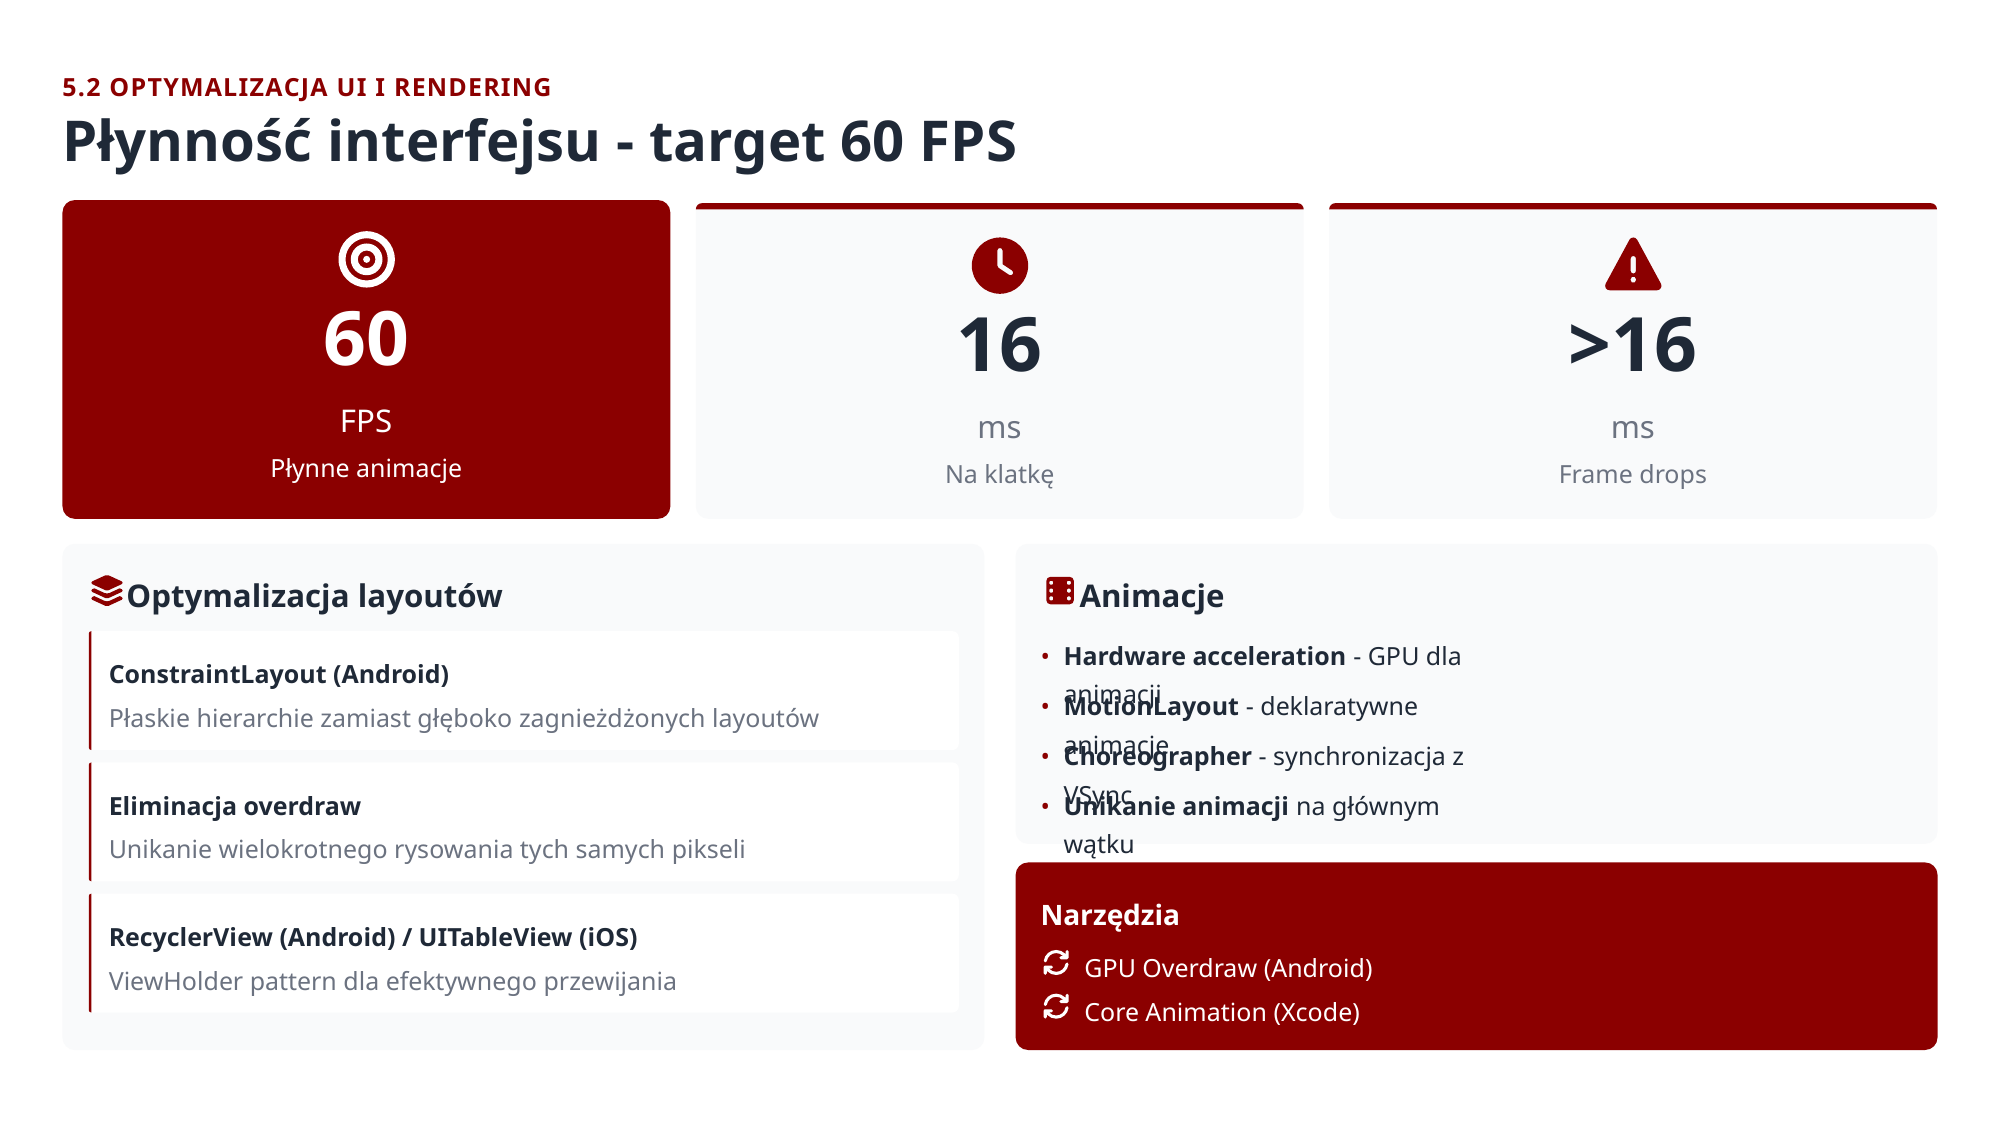

5.2 OPTYMALIZACJA UI I RENDERING
Płynność interfejsu - target 60 FPS
60
16
>16
FPS
ms
ms
Płynne animacje
Na klatkę
Frame drops
Optymalizacja layoutów
Animacje
•
Hardware acceleration - GPU dla animacji
ConstraintLayout (Android)
•
MotionLayout - deklaratywne animacje
Płaskie hierarchie zamiast głęboko zagnieżdżonych layoutów
•
Choreographer - synchronizacja z VSync
Eliminacja overdraw
•
Unikanie animacji na głównym wątku
Unikanie wielokrotnego rysowania tych samych pikseli
Narzędzia
RecyclerView (Android) / UITableView (iOS)
GPU Overdraw (Android)
ViewHolder pattern dla efektywnego przewijania
Core Animation (Xcode)